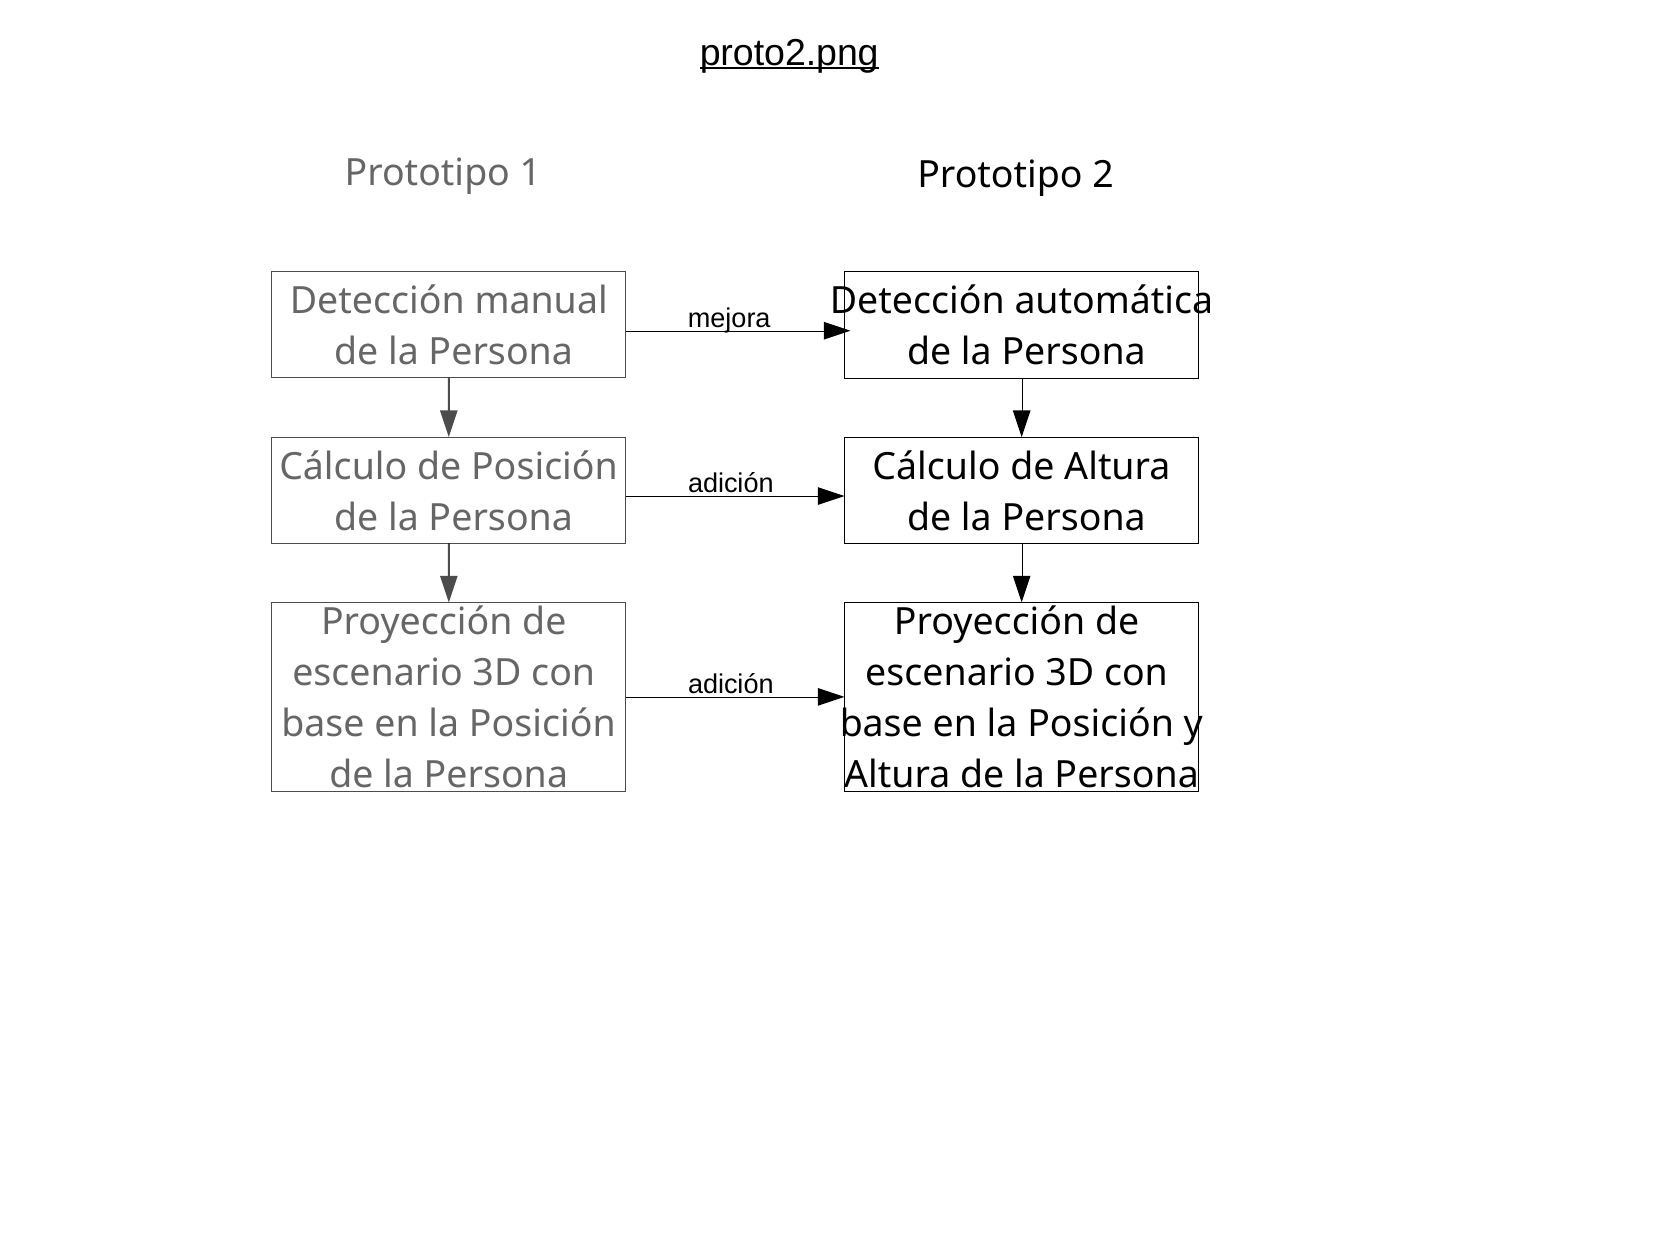

proto2.png
Prototipo 1
Prototipo 2
Detección manual
 de la Persona
Cálculo de Posición
 de la Persona
Proyección de
escenario 3D con
base en la Posición
de la Persona
Detección automática
 de la Persona
Cálculo de Altura
 de la Persona
Proyección de
escenario 3D con
base en la Posición y
Altura de la Persona
mejora
adición
adición